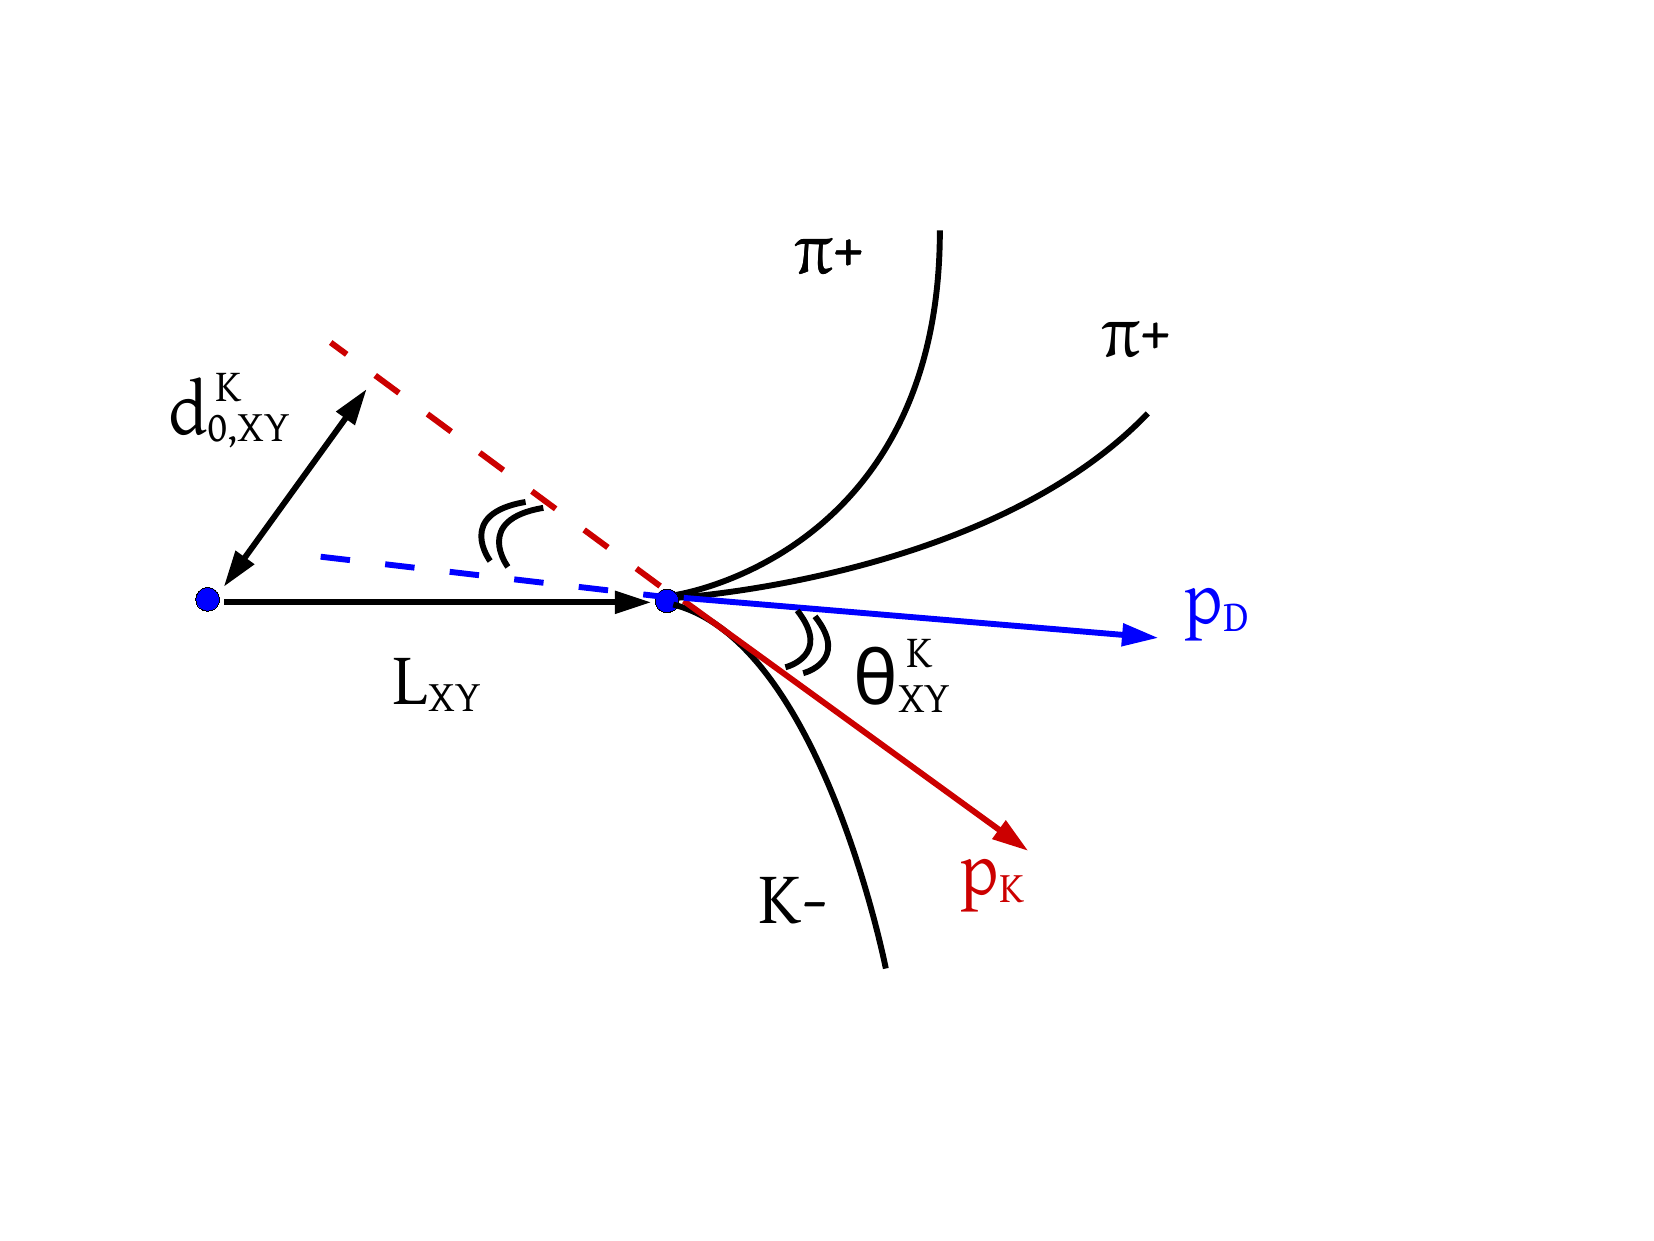

π+
π+
π+
K
d0,XY
pD
K
LXY
θXY
pK
K-